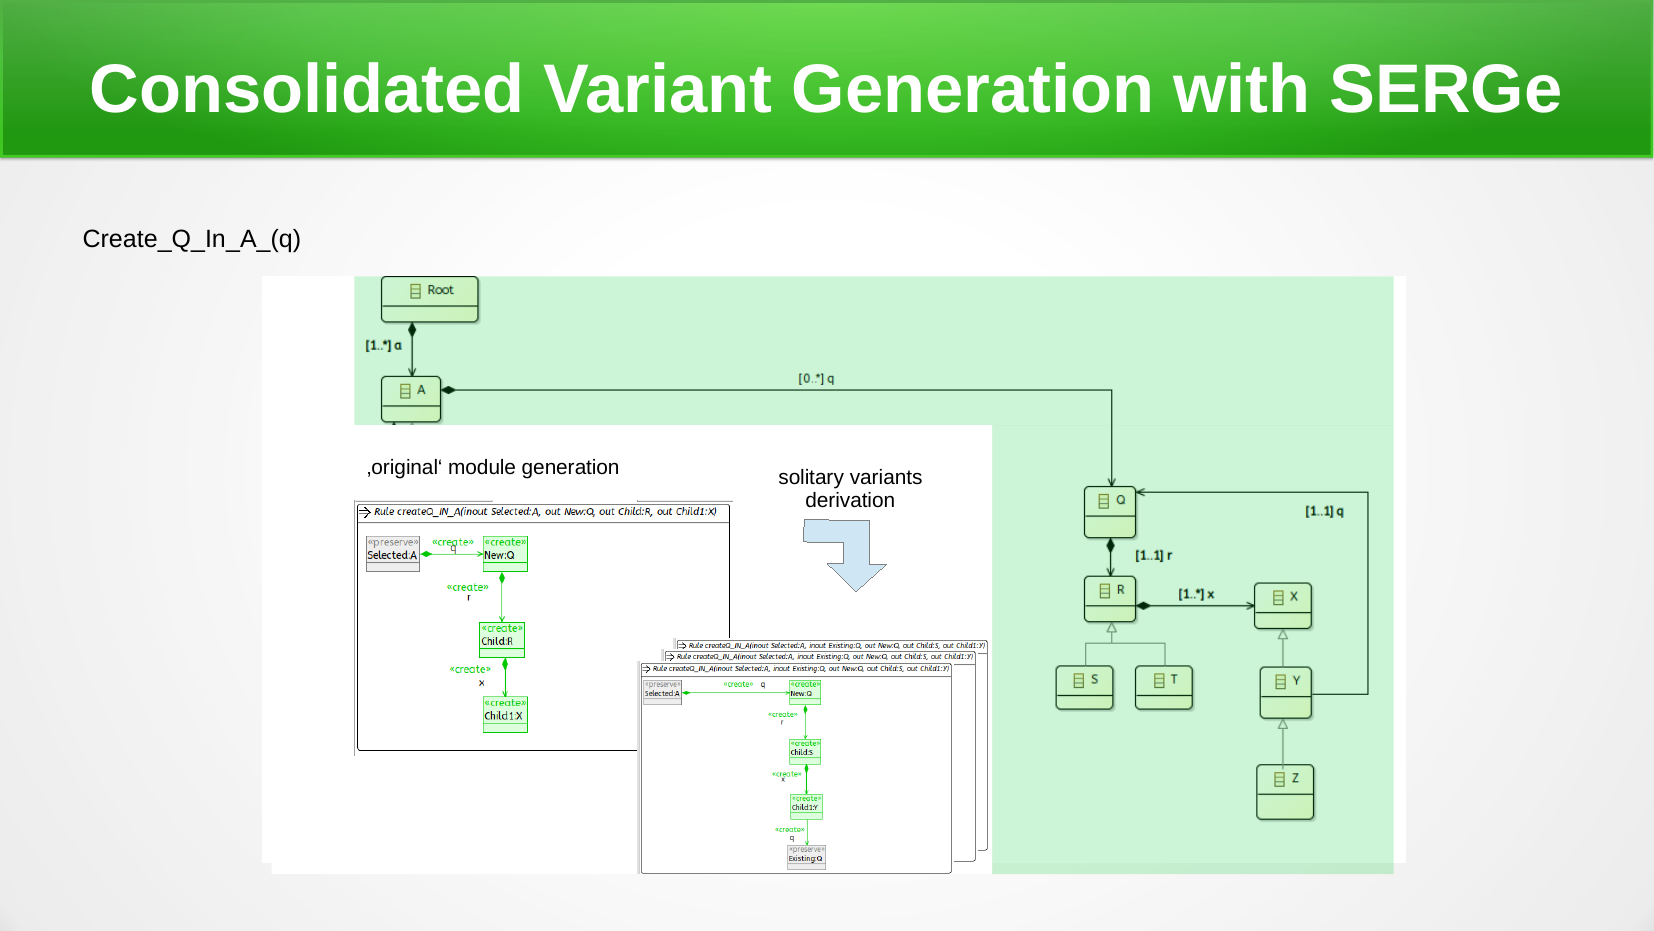

# Consolidated Variant Generation with SERGe
Create_Q_In_A_(q)
‚original‘ module generation
solitary variants derivation